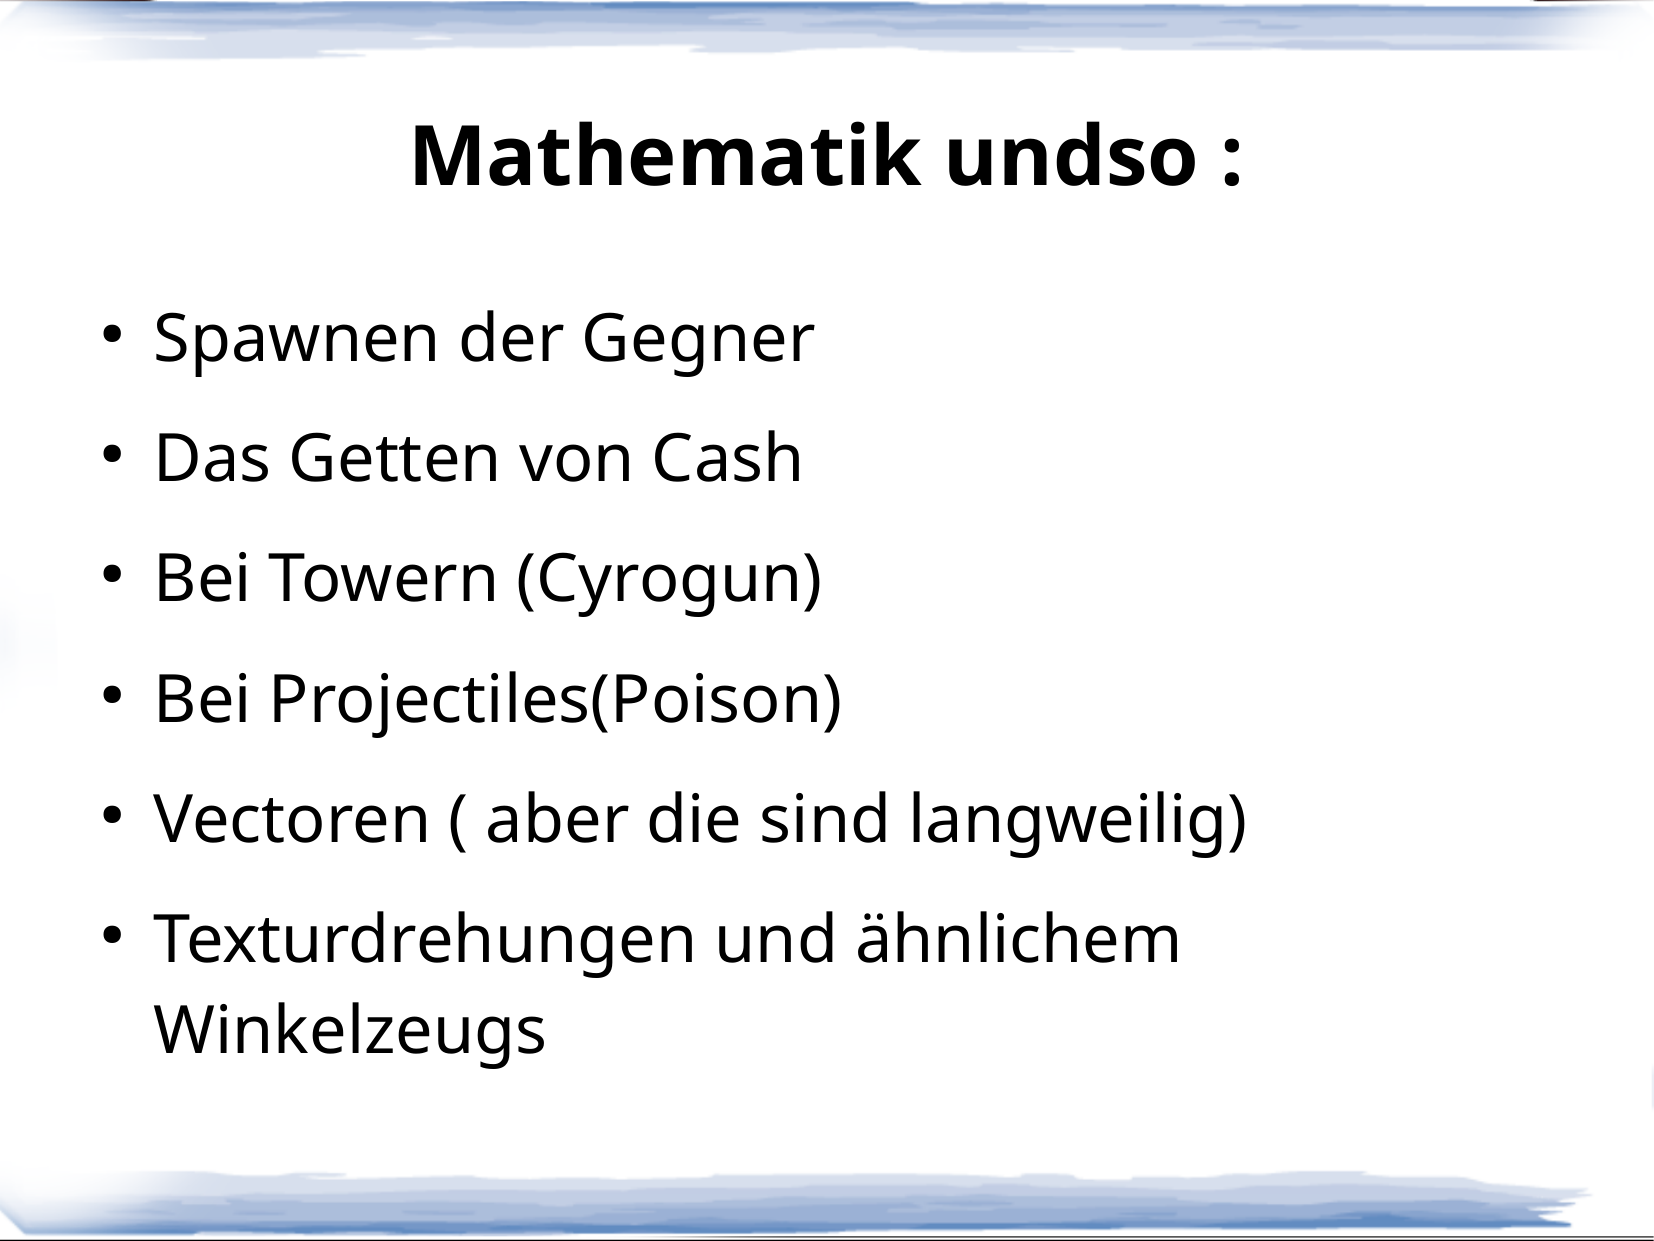

# Mathematik undso :
Spawnen der Gegner
Das Getten von Cash
Bei Towern (Cyrogun)
Bei Projectiles(Poison)
Vectoren ( aber die sind langweilig)
Texturdrehungen und ähnlichem Winkelzeugs